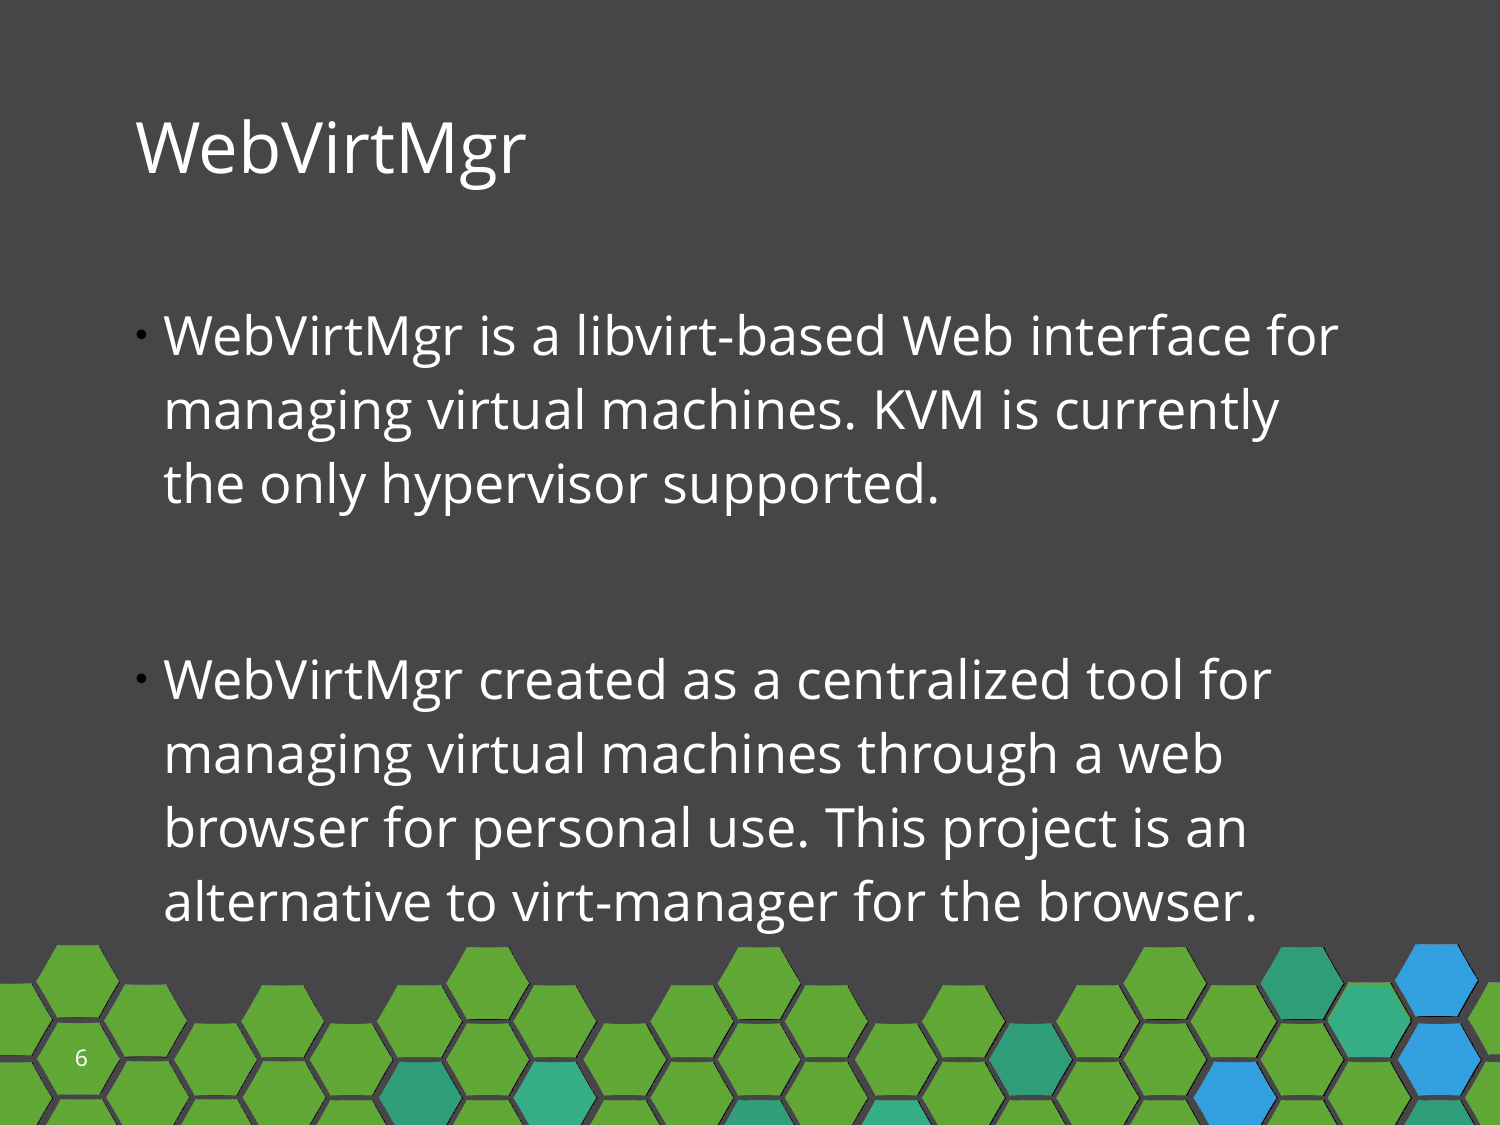

# WebVirtMgr
WebVirtMgr is a libvirt-based Web interface for managing virtual machines. KVM is currently the only hypervisor supported.
WebVirtMgr created as a centralized tool for managing virtual machines through a web browser for personal use. This project is an alternative to virt-manager for the browser.